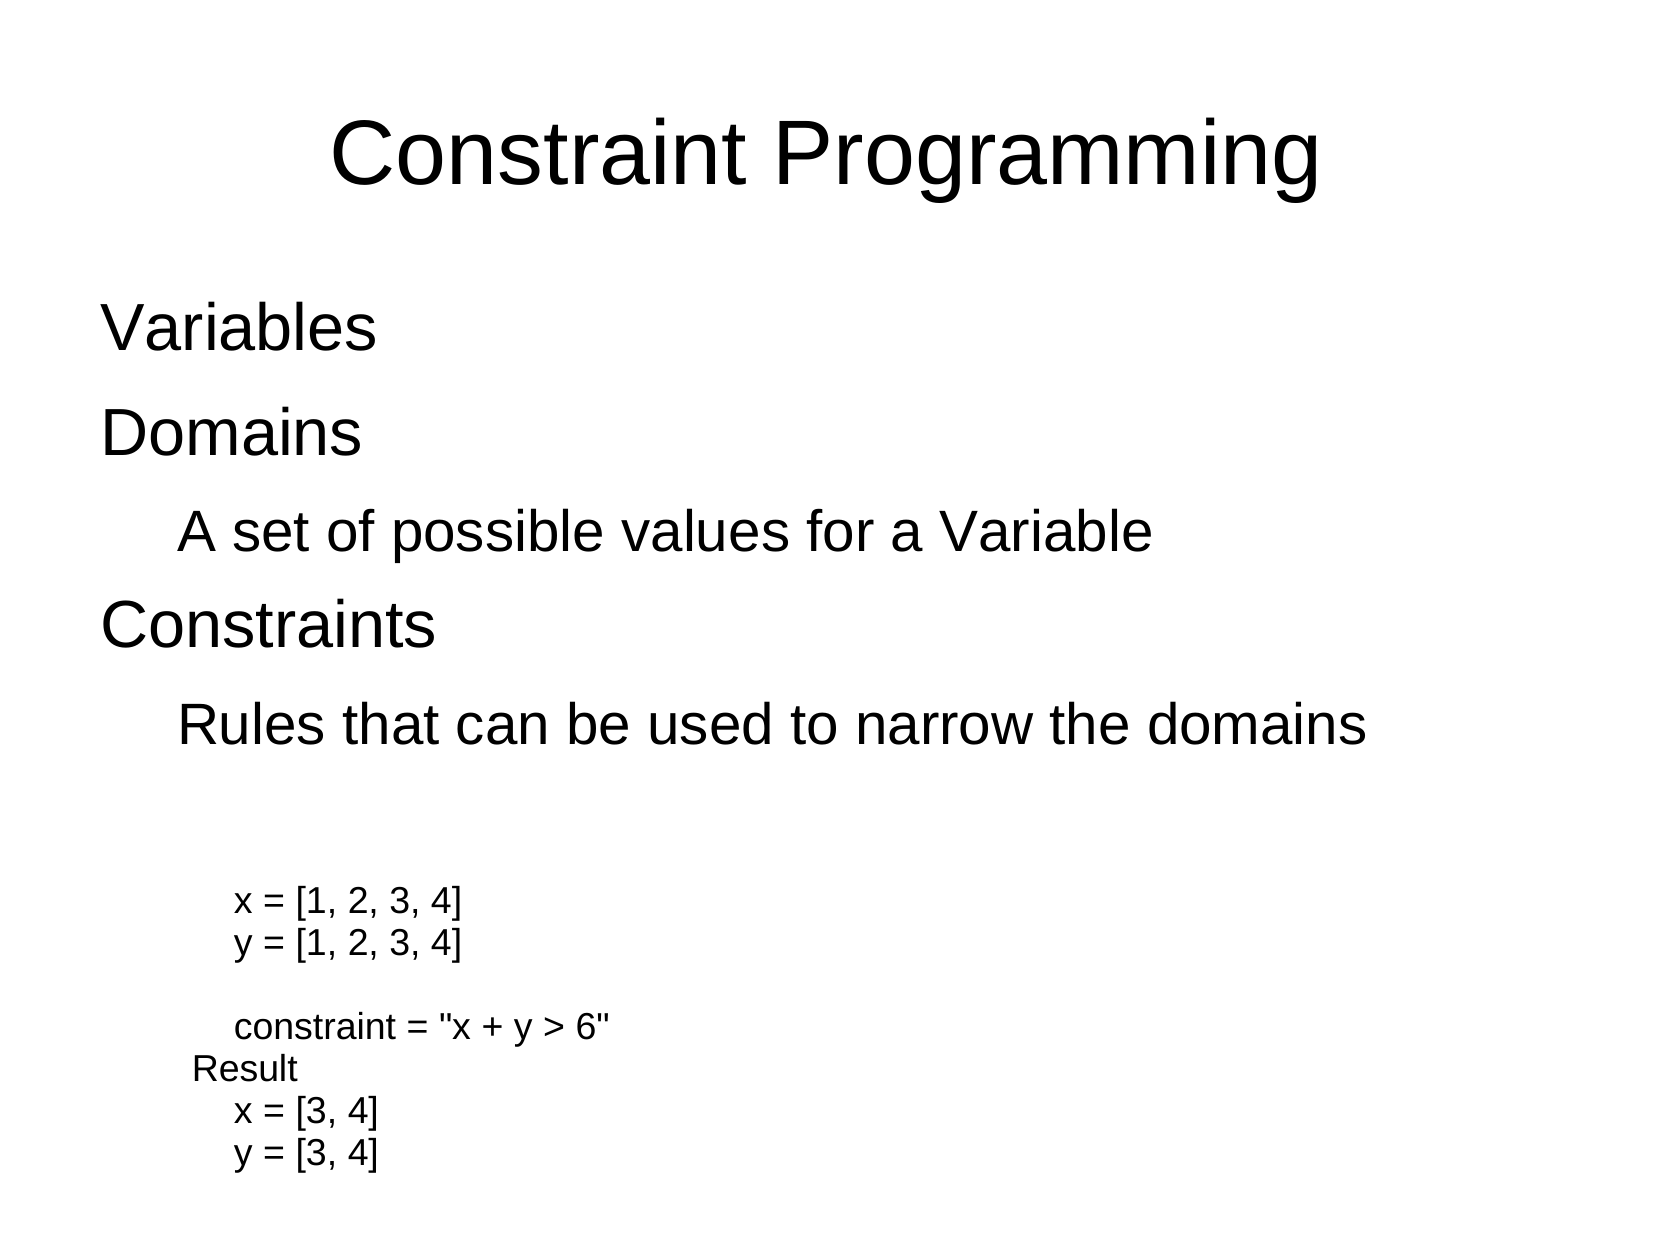

# Constraint Programming
Variables
Domains
A set of possible values for a Variable
Constraints
Rules that can be used to narrow the domains
 x = [1, 2, 3, 4]
 y = [1, 2, 3, 4]
 constraint = "x + y > 6"
Result
 x = [3, 4]
 y = [3, 4]